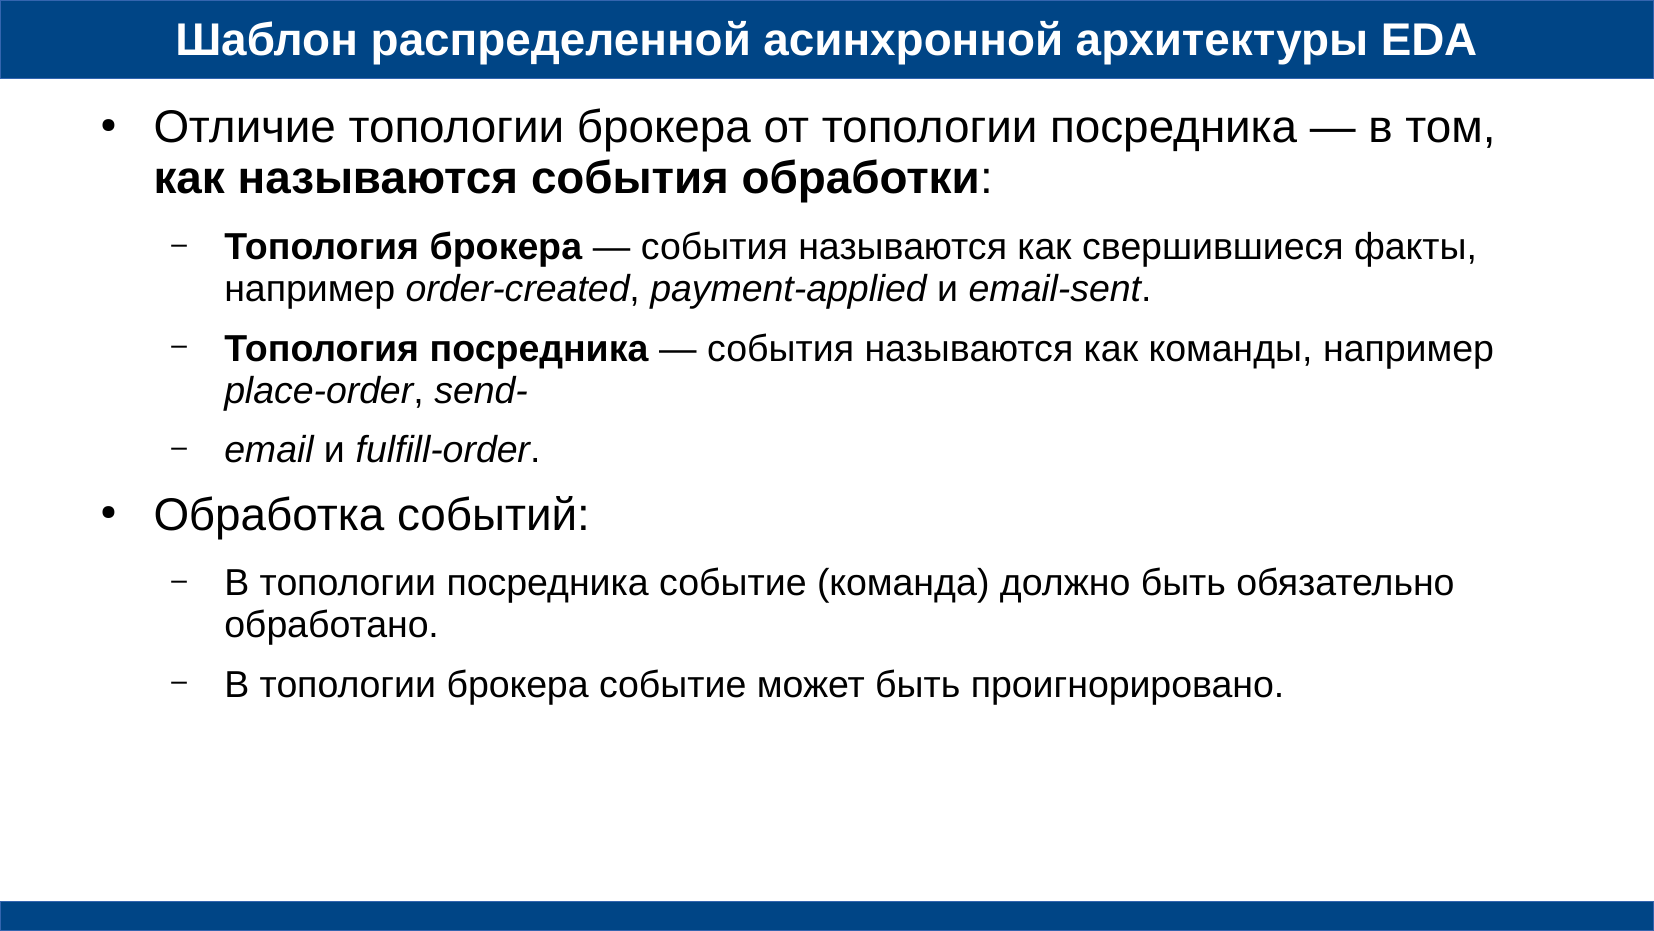

# Шаблон распределенной асинхронной архитектуры EDA
Отличие топологии брокера от топологии посредника — в том, как называются события обработки:
Топология брокера — события называются как свершившиеся факты, например order-created, payment-applied и email-sent.
Топология посредника — события называются как команды, например place-order, send-
email и fulfill-order.
Обработка событий:
В топологии посредника событие (команда) должно быть обязательно обработано.
В топологии брокера событие может быть проигнорировано.